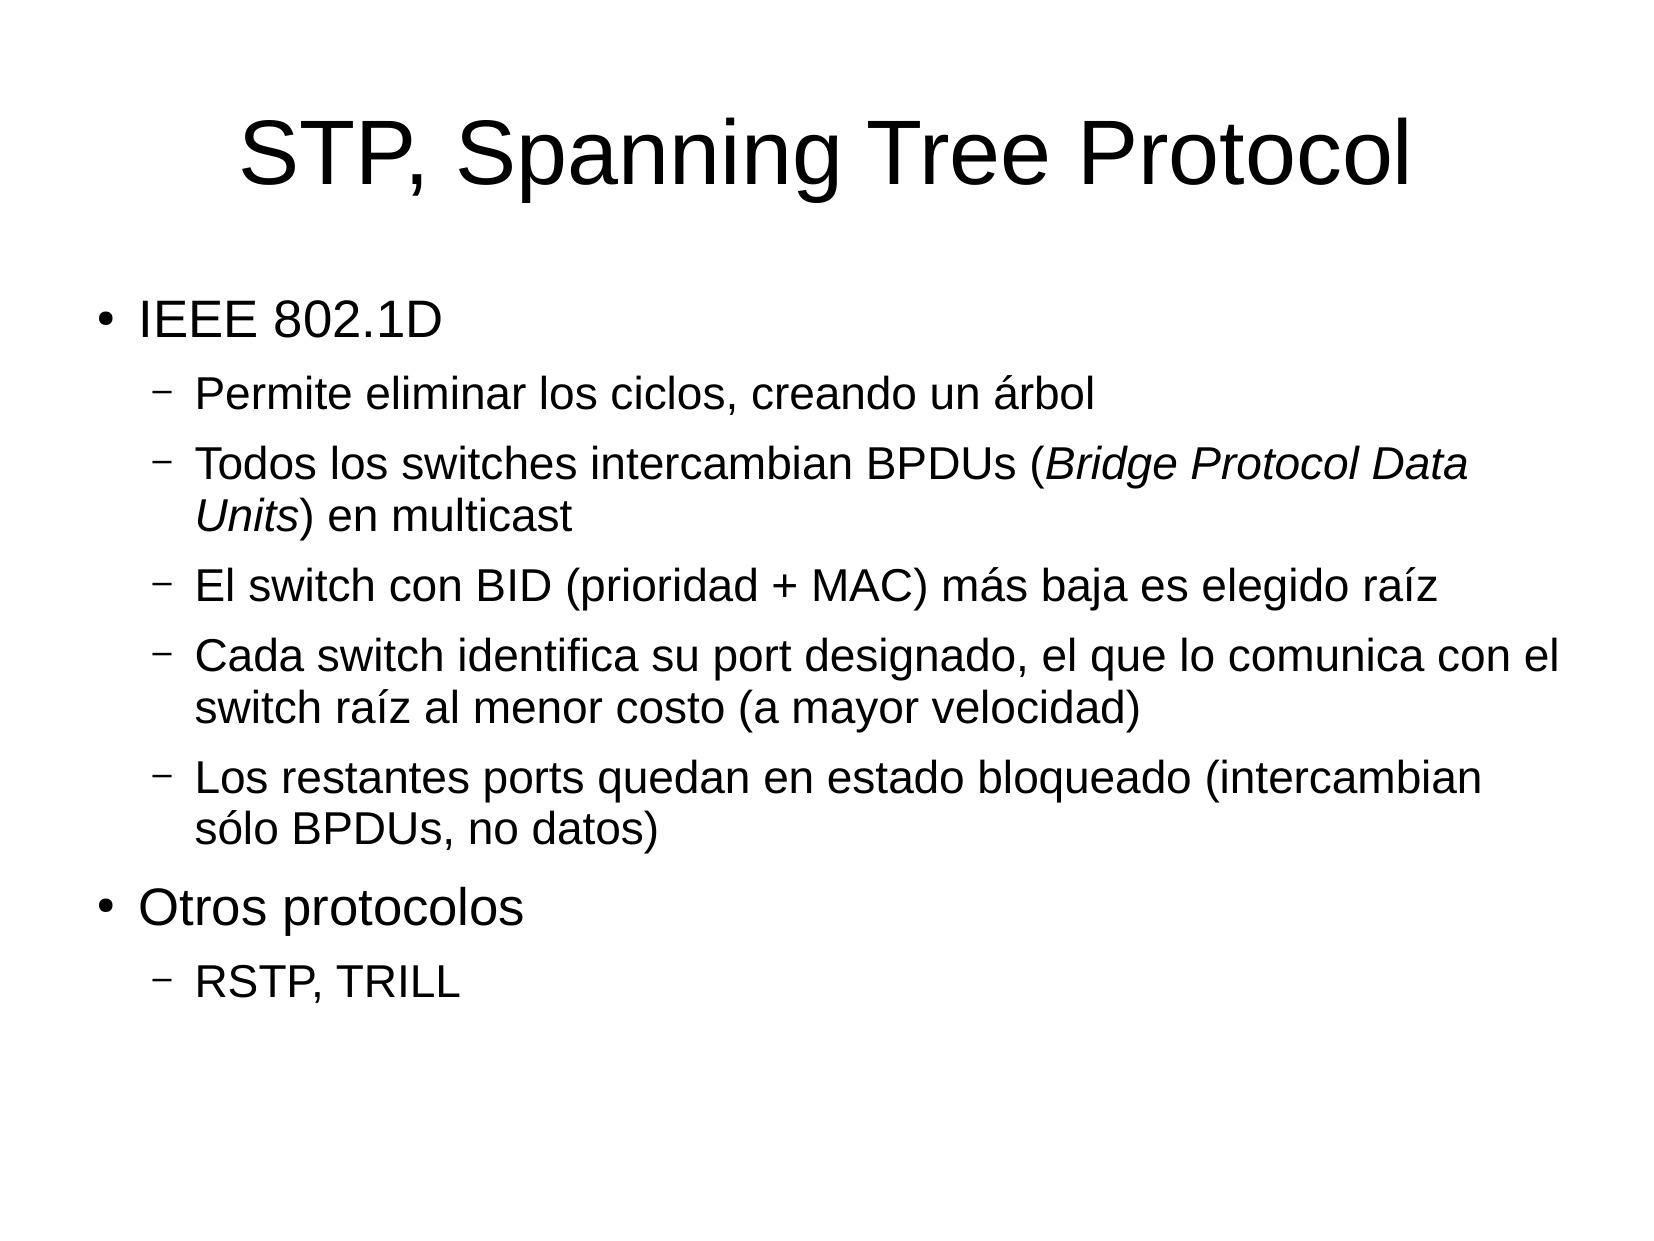

# STP, Spanning Tree Protocol
IEEE 802.1D
Permite eliminar los ciclos, creando un árbol
Todos los switches intercambian BPDUs (Bridge Protocol Data Units) en multicast
El switch con BID (prioridad + MAC) más baja es elegido raíz
Cada switch identifica su port designado, el que lo comunica con el switch raíz al menor costo (a mayor velocidad)
Los restantes ports quedan en estado bloqueado (intercambian sólo BPDUs, no datos)
Otros protocolos
RSTP, TRILL